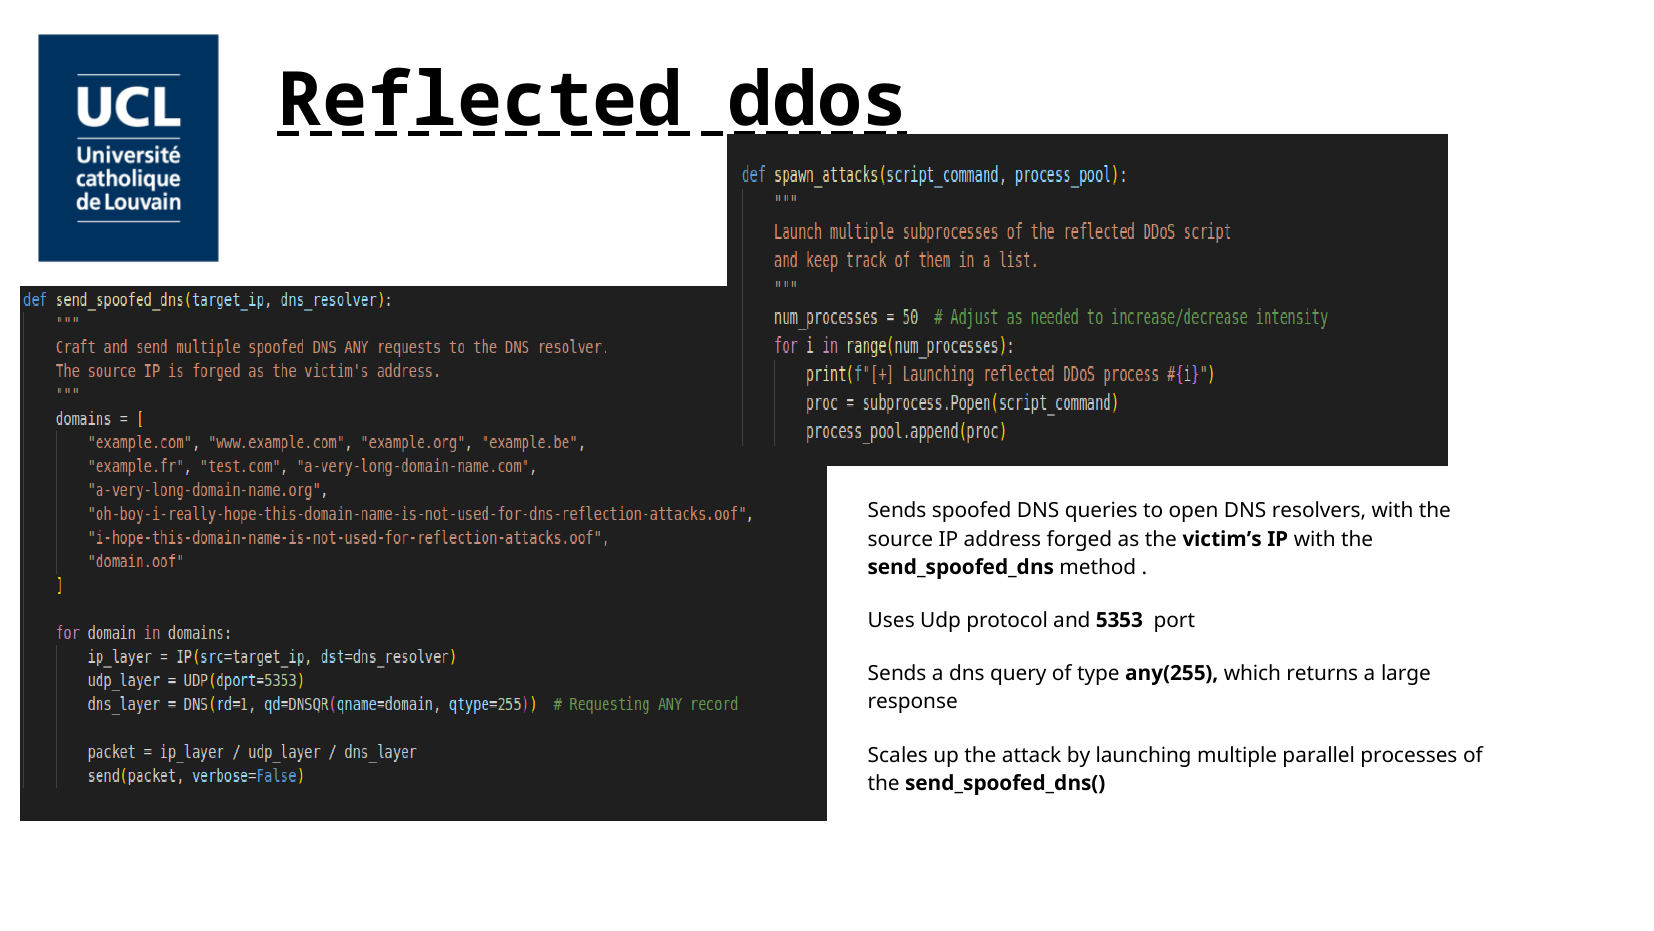

Reflected ddos
Sends spoofed DNS queries to open DNS resolvers, with the source IP address forged as the victim’s IP with the send_spoofed_dns method .
Uses Udp protocol and 5353 port
Sends a dns query of type any(255), which returns a large response
Scales up the attack by launching multiple parallel processes of the send_spoofed_dns()